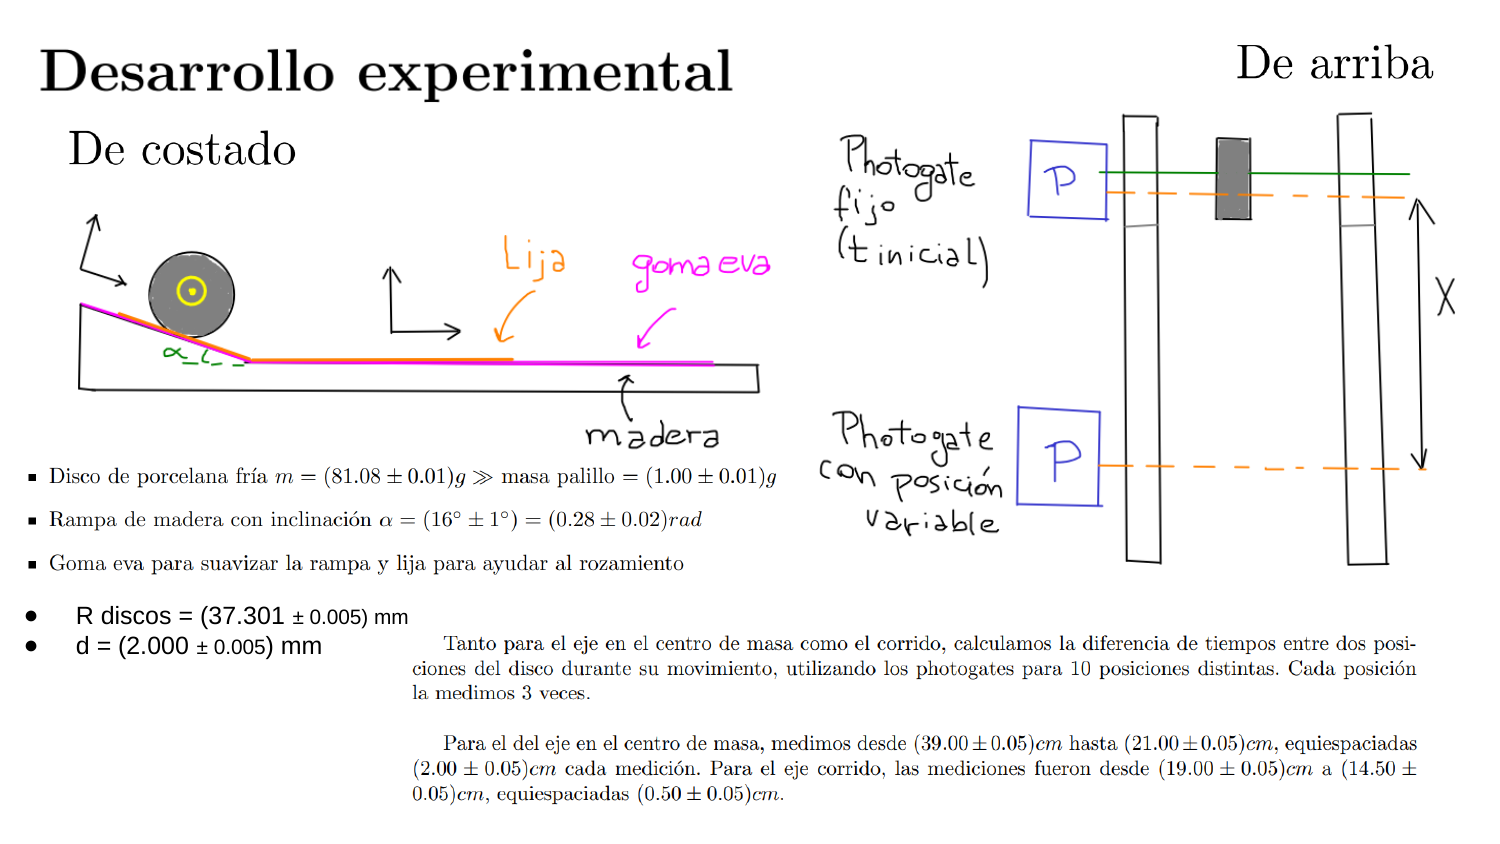

R discos = (37.301 ± 0.005) mm
d = (2.000 ± 0.005) mm